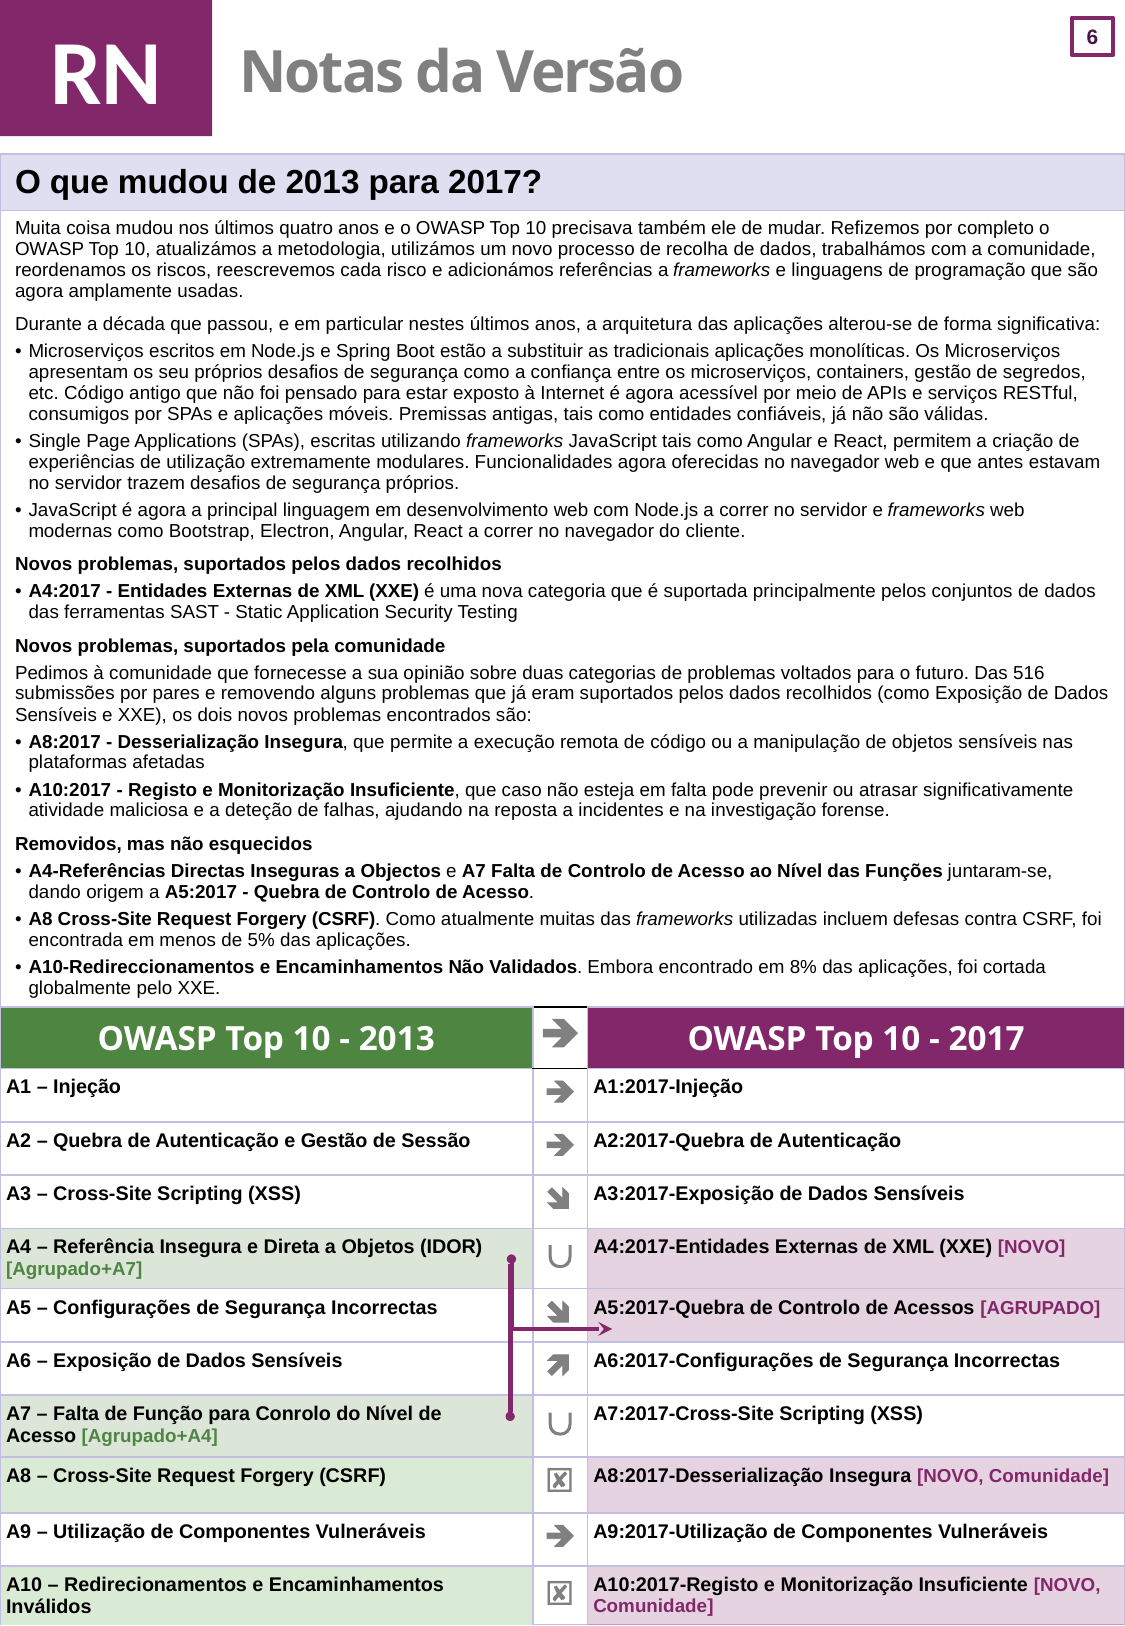

RN
Notas da Versão
| O que mudou de 2013 para 2017? |
| --- |
| Muita coisa mudou nos últimos quatro anos e o OWASP Top 10 precisava também ele de mudar. Refizemos por completo o OWASP Top 10, atualizámos a metodologia, utilizámos um novo processo de recolha de dados, trabalhámos com a comunidade, reordenamos os riscos, reescrevemos cada risco e adicionámos referências a frameworks e linguagens de programação que são agora amplamente usadas.  Durante a década que passou, e em particular nestes últimos anos, a arquitetura das aplicações alterou-se de forma significativa: Microserviços escritos em Node.js e Spring Boot estão a substituir as tradicionais aplicações monolíticas. Os Microserviços apresentam os seu próprios desafios de segurança como a confiança entre os microserviços, containers, gestão de segredos, etc. Código antigo que não foi pensado para estar exposto à Internet é agora acessível por meio de APIs e serviços RESTful, consumigos por SPAs e aplicações móveis. Premissas antigas, tais como entidades confiáveis, já não são válidas. Single Page Applications (SPAs), escritas utilizando frameworks JavaScript tais como Angular e React, permitem a criação de experiências de utilização extremamente modulares. Funcionalidades agora oferecidas no navegador web e que antes estavam no servidor trazem desafios de segurança próprios. JavaScript é agora a principal linguagem em desenvolvimento web com Node.js a correr no servidor e frameworks web modernas como Bootstrap, Electron, Angular, React a correr no navegador do cliente. Novos problemas, suportados pelos dados recolhidos A4:2017 - Entidades Externas de XML (XXE) é uma nova categoria que é suportada principalmente pelos conjuntos de dados das ferramentas SAST - Static Application Security Testing  Novos problemas, suportados pela comunidade Pedimos à comunidade que fornecesse a sua opinião sobre duas categorias de problemas voltados para o futuro. Das 516 submissões por pares e removendo alguns problemas que já eram suportados pelos dados recolhidos (como Exposição de Dados Sensíveis e XXE), os dois novos problemas encontrados são:  A8:2017 - Desserialização Insegura, que permite a execução remota de código ou a manipulação de objetos sensíveis nas plataformas afetadas A10:2017 - Registo e Monitorização Insuficiente, que caso não esteja em falta pode prevenir ou atrasar significativamente atividade maliciosa e a deteção de falhas, ajudando na reposta a incidentes e na investigação forense. Removidos, mas não esquecidos A4-Referências Directas Inseguras a Objectos e A7 Falta de Controlo de Acesso ao Nível das Funções juntaram-se, dando origem a A5:2017 - Quebra de Controlo de Acesso. A8 Cross-Site Request Forgery (CSRF). Como atualmente muitas das frameworks utilizadas incluem defesas contra CSRF, foi encontrada em menos de 5% das aplicações. A10-Redireccionamentos e Encaminhamentos Não Validados. Embora encontrado em 8% das aplicações, foi cortada globalmente pelo XXE. |
| OWASP Top 10 - 2013 | ➔ | OWASP Top 10 - 2017 |
| --- | --- | --- |
| A1 – Injeção | ➔ | A1:2017-Injeção |
| A2 – Quebra de Autenticação e Gestão de Sessão | ➔ | A2:2017-Quebra de Autenticação |
| A3 – Cross-Site Scripting (XSS) |  | A3:2017-Exposição de Dados Sensíveis |
| A4 – Referência Insegura e Direta a Objetos (IDOR) [Agrupado+A7] | ∪ | A4:2017-Entidades Externas de XML (XXE) [NOVO] |
| A5 – Configurações de Segurança Incorrectas |  | A5:2017-Quebra de Controlo de Acessos [AGRUPADO] |
| A6 – Exposição de Dados Sensíveis |  | A6:2017-Configurações de Segurança Incorrectas |
| A7 – Falta de Função para Conrolo do Nível de Acesso [Agrupado+A4] | ∪ | A7:2017-Cross-Site Scripting (XSS) |
| A8 – Cross-Site Request Forgery (CSRF) |  | A8:2017-Desserialização Insegura [NOVO, Comunidade] |
| A9 – Utilização de Componentes Vulneráveis | ➔ | A9:2017-Utilização de Componentes Vulneráveis |
| A10 – Redirecionamentos e Encaminhamentos Inválidos |  | A10:2017-Registo e Monitorização Insuficiente [NOVO, Comunidade] |